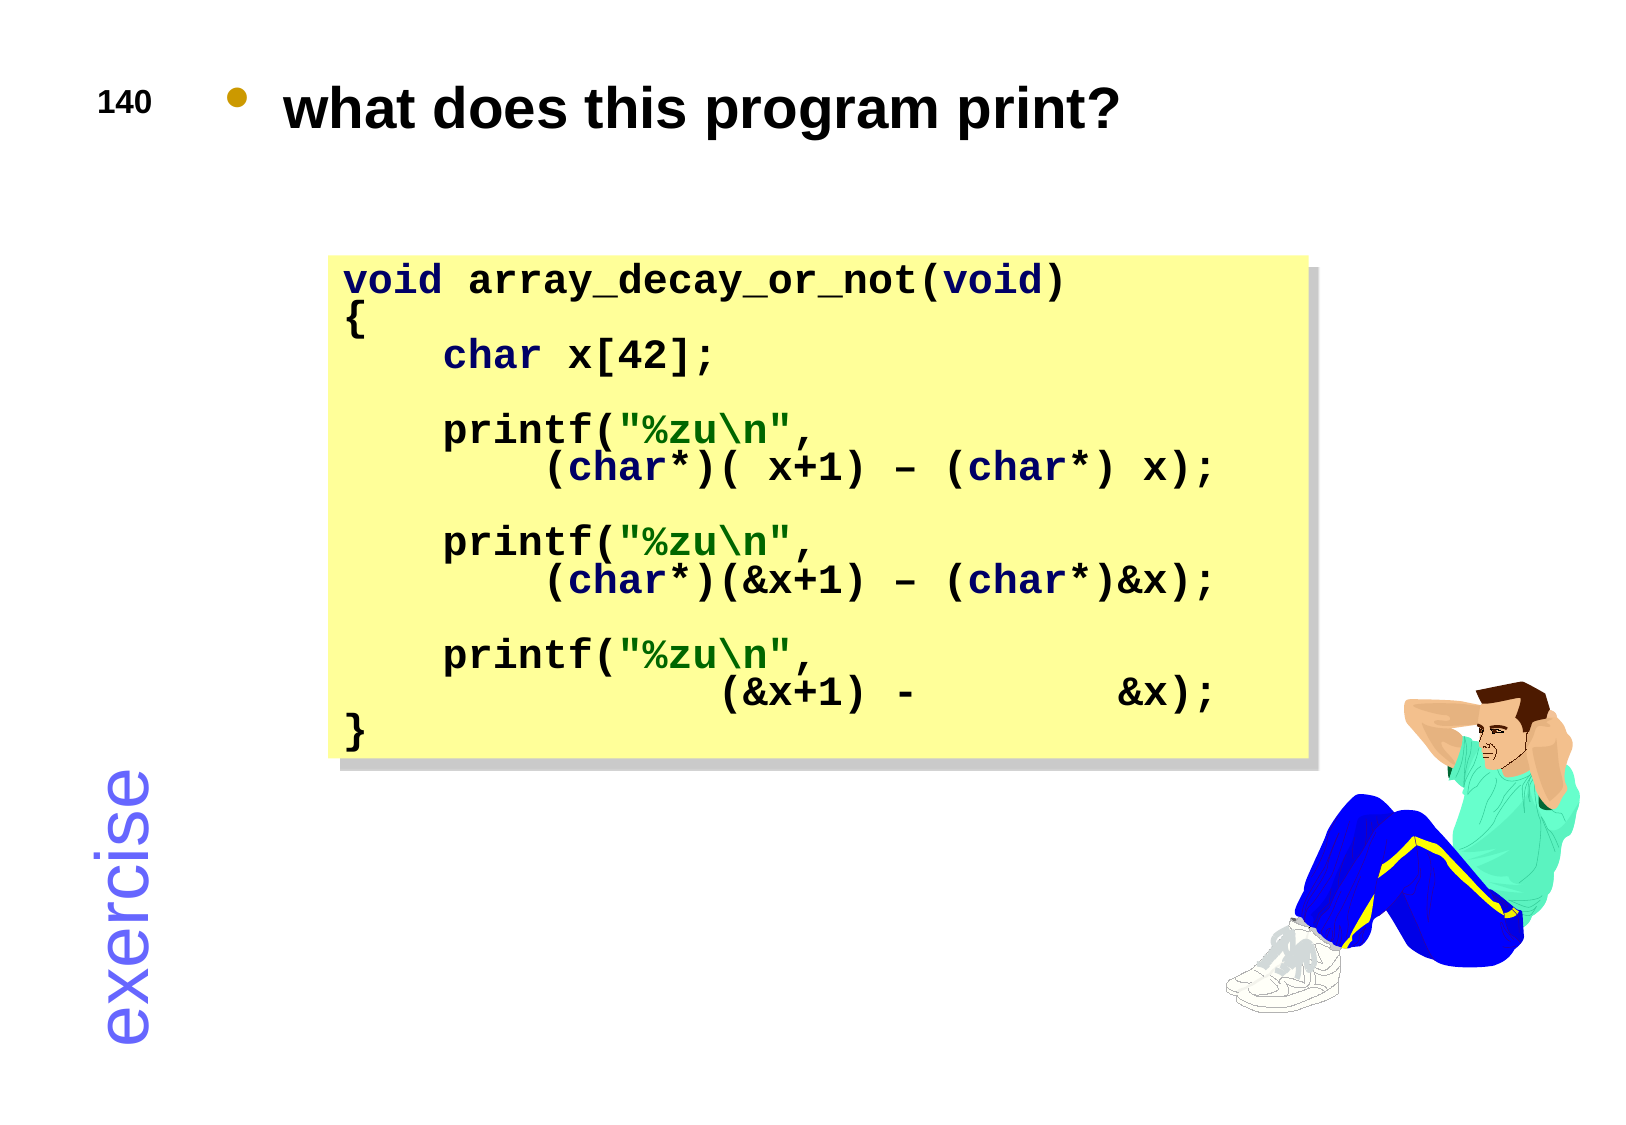

140
what does this program print?
void array_decay_or_not(void)
{
 char x[42];
 printf("%zu\n",
 (char*)( x+1) – (char*) x);
 printf("%zu\n",
 (char*)(&x+1) – (char*)&x);
 printf("%zu\n",
 (&x+1) - &x);
}
# exercise